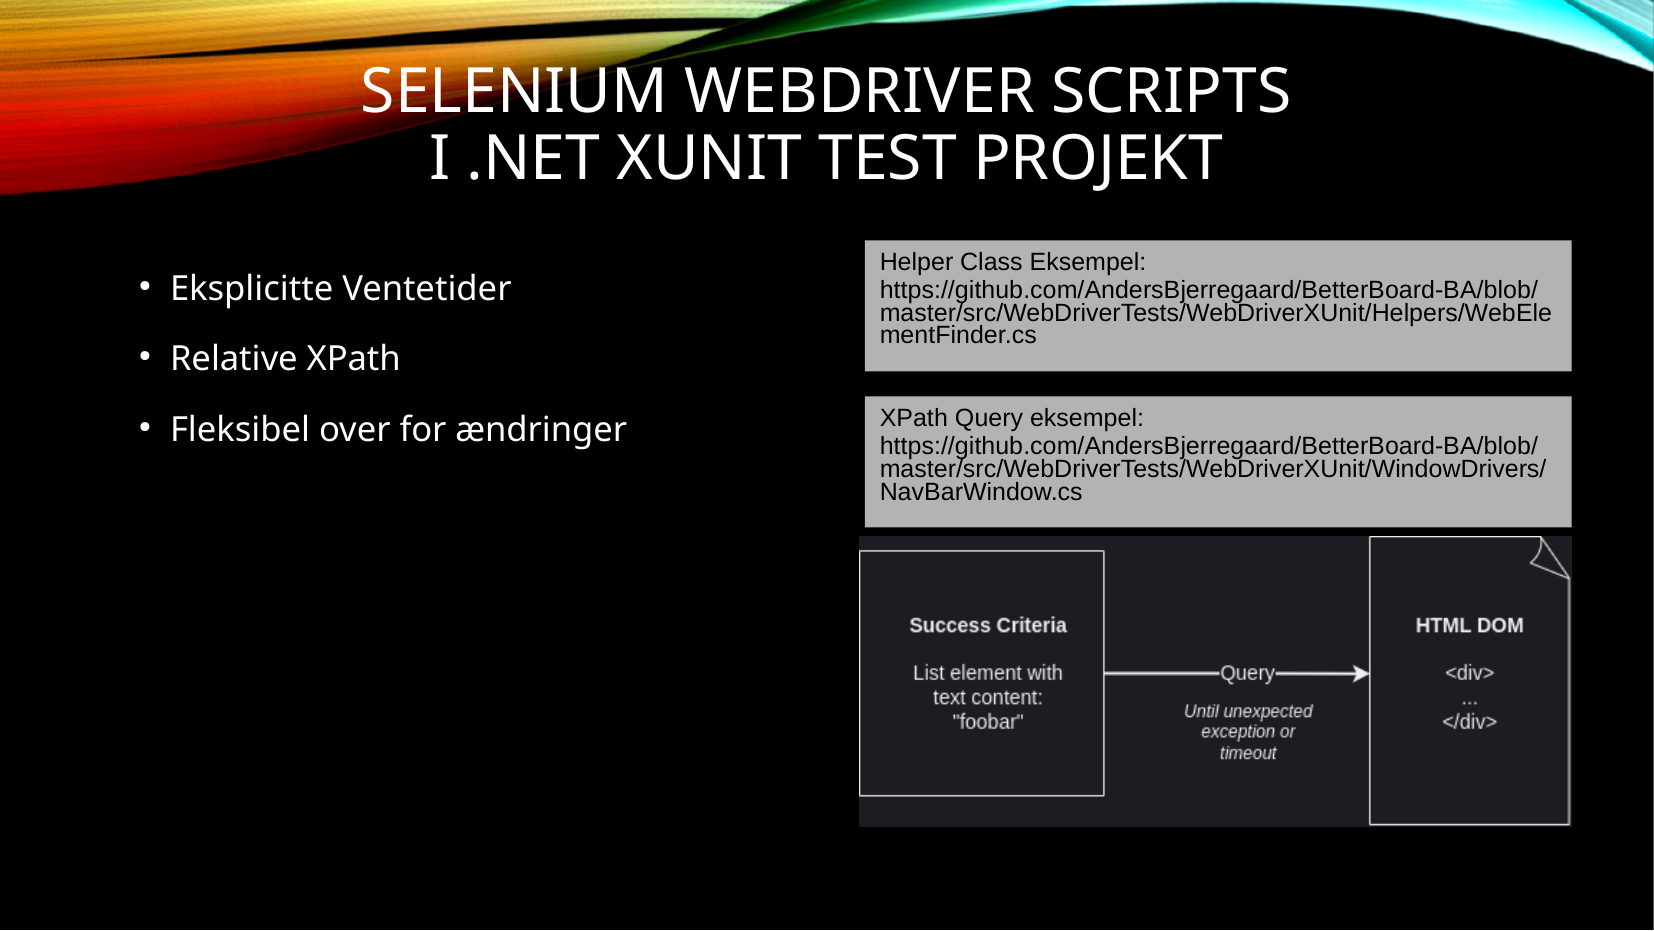

# Selenium WebDriver Scripts i .NET XUnit Test Projekt
Eksplicitte Ventetider
Relative XPath
Fleksibel over for ændringer
Helper Class Eksempel: https://github.com/AndersBjerregaard/BetterBoard-BA/blob/master/src/WebDriverTests/WebDriverXUnit/Helpers/WebElementFinder.cs
XPath Query eksempel: https://github.com/AndersBjerregaard/BetterBoard-BA/blob/master/src/WebDriverTests/WebDriverXUnit/WindowDrivers/NavBarWindow.cs